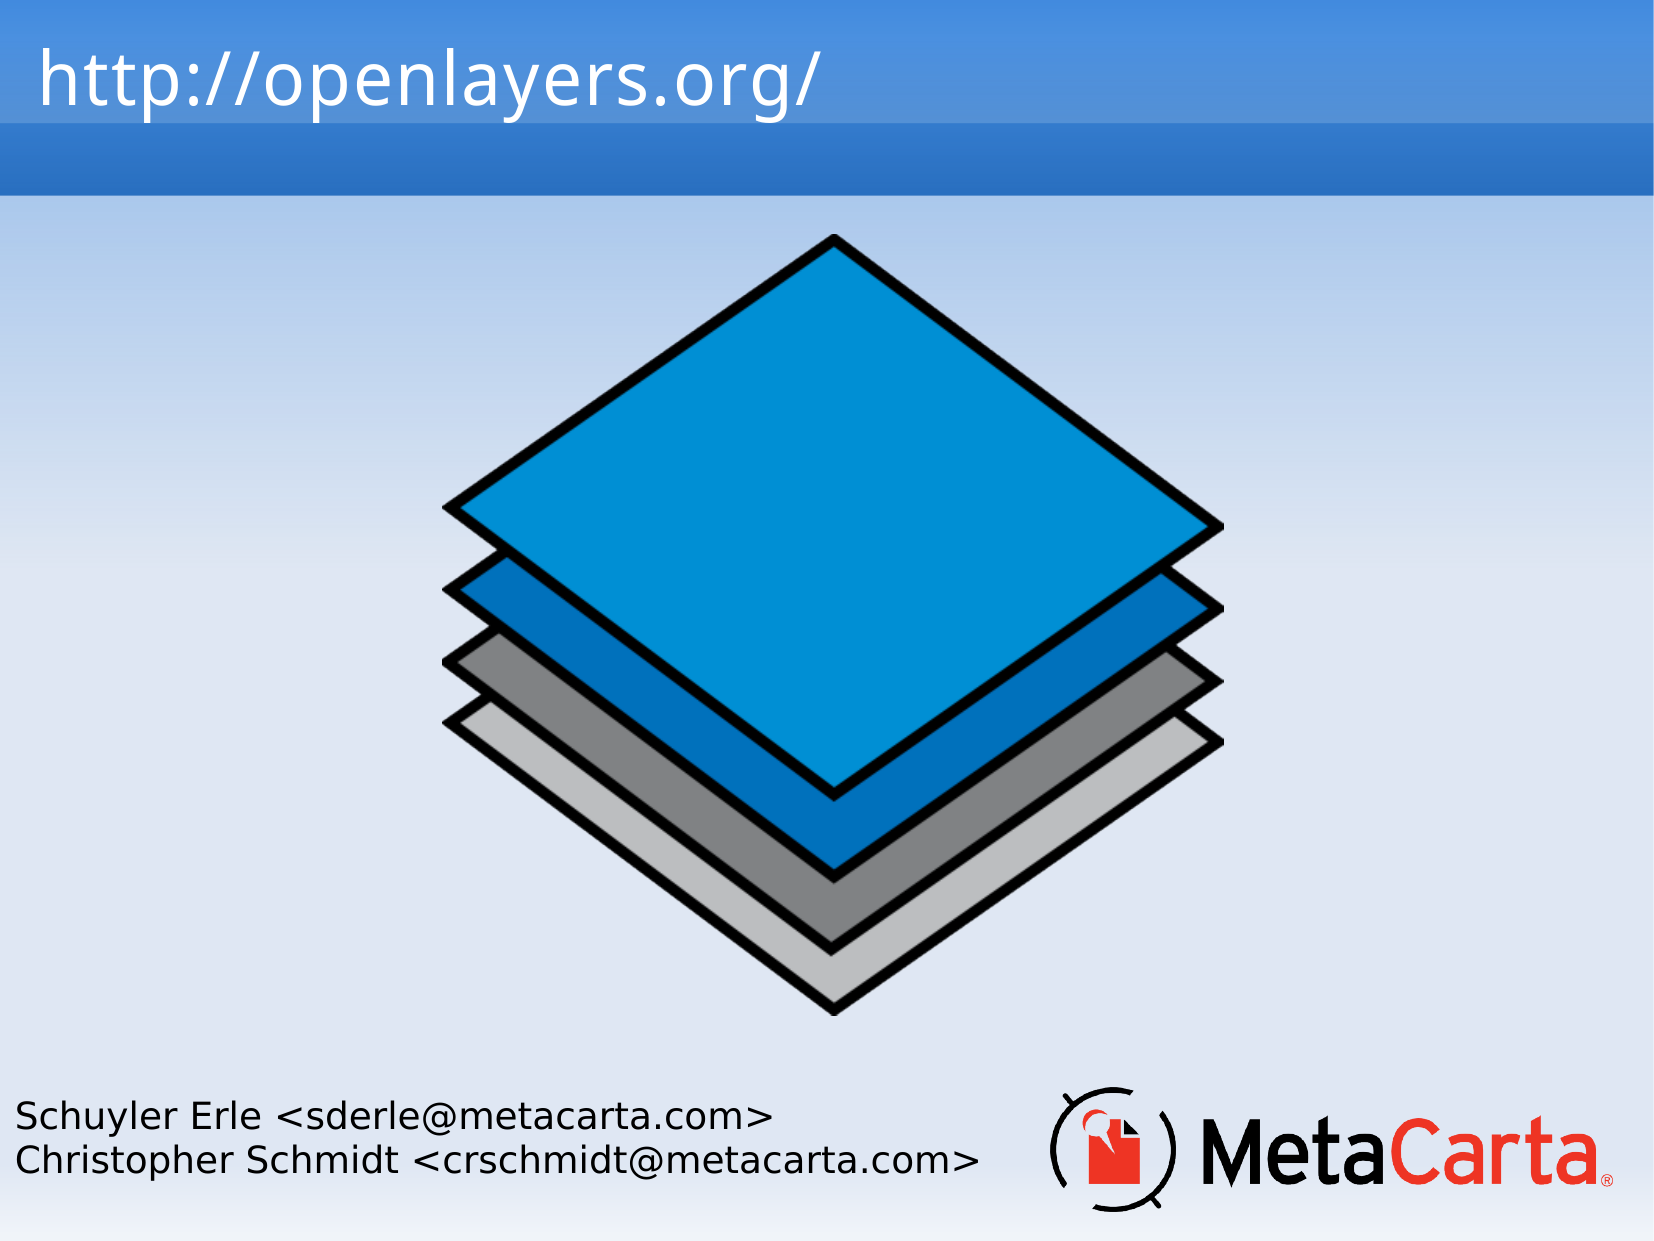

http://openlayers.org/
#
Schuyler Erle <sderle@metacarta.com>
Christopher Schmidt <crschmidt@metacarta.com>